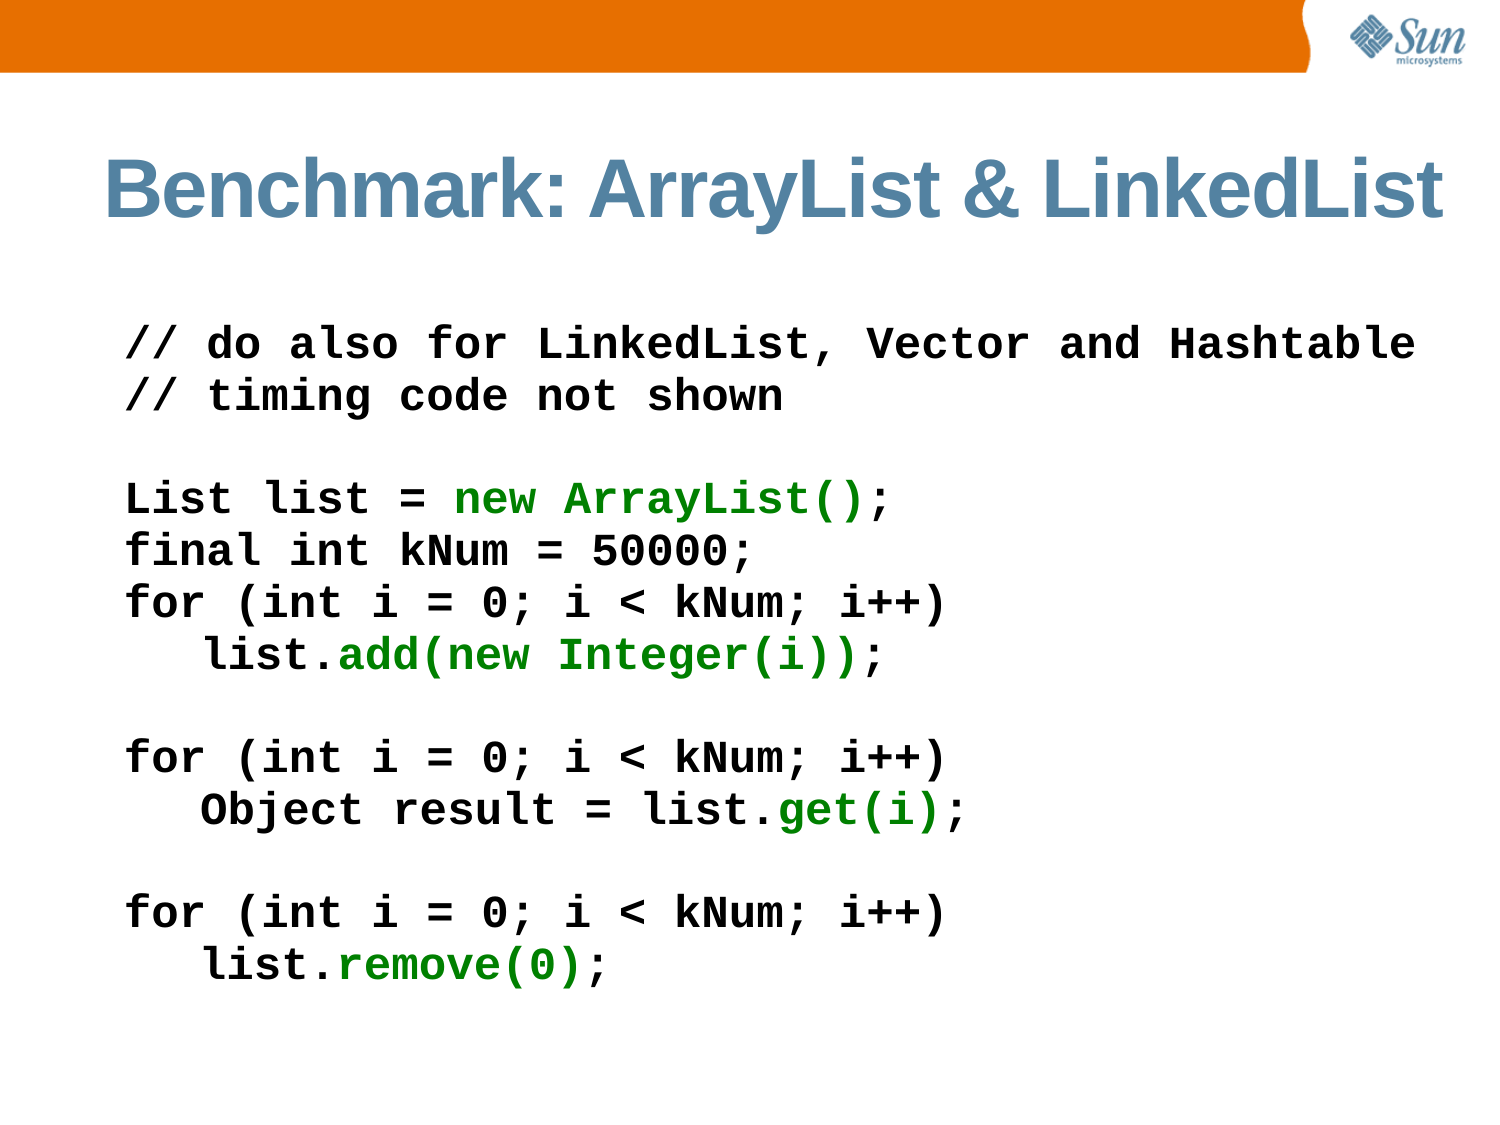

# Benchmark: ArrayList & LinkedList
// do also for LinkedList, Vector and Hashtable
// timing code not shown
List list = new ArrayList();
final int kNum = 50000;
for (int i = 0; i < kNum; i++)
	list.add(new Integer(i));
for (int i = 0; i < kNum; i++)
	Object result = list.get(i);
for (int i = 0; i < kNum; i++)
	list.remove(0);